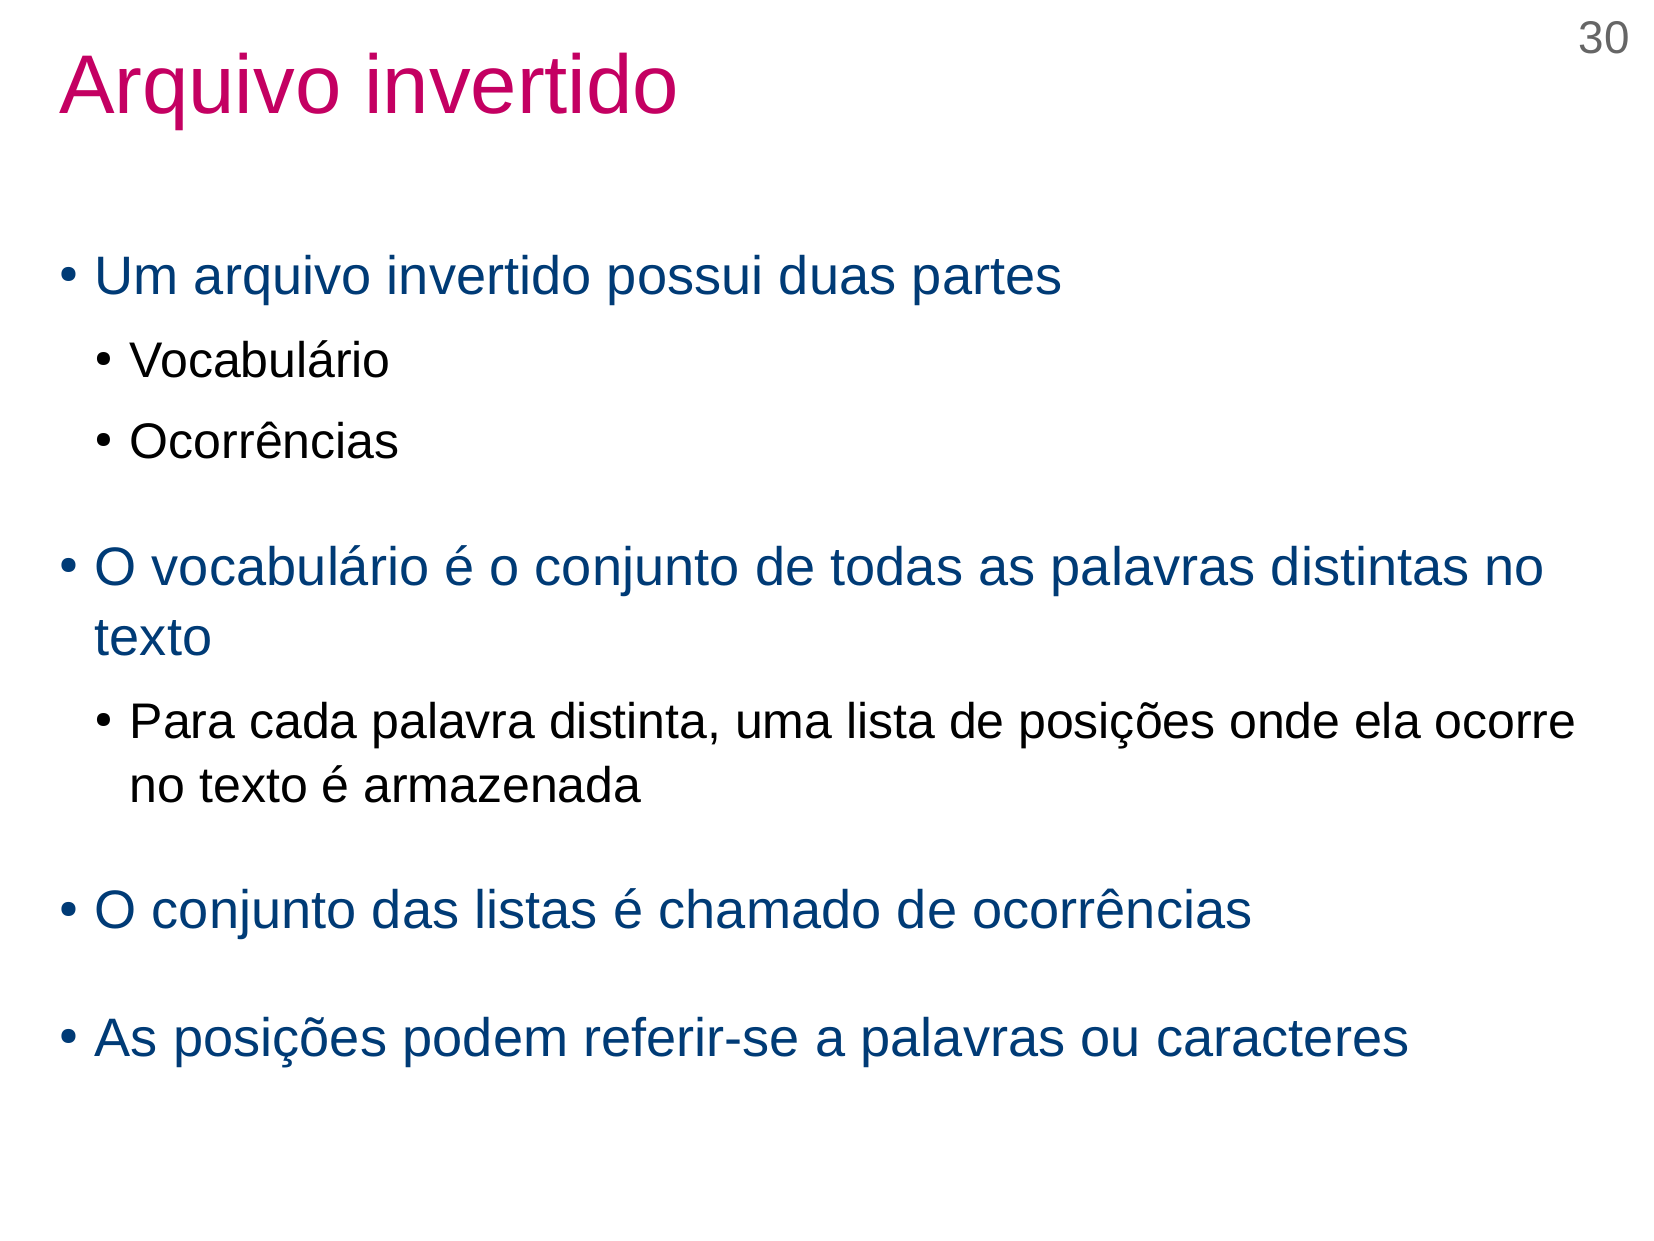

30
# Arquivo invertido
Um arquivo invertido possui duas partes
Vocabulário
Ocorrências
O vocabulário é o conjunto de todas as palavras distintas no texto
Para cada palavra distinta, uma lista de posições onde ela ocorre no texto é armazenada
O conjunto das listas é chamado de ocorrências
As posições podem referir-se a palavras ou caracteres